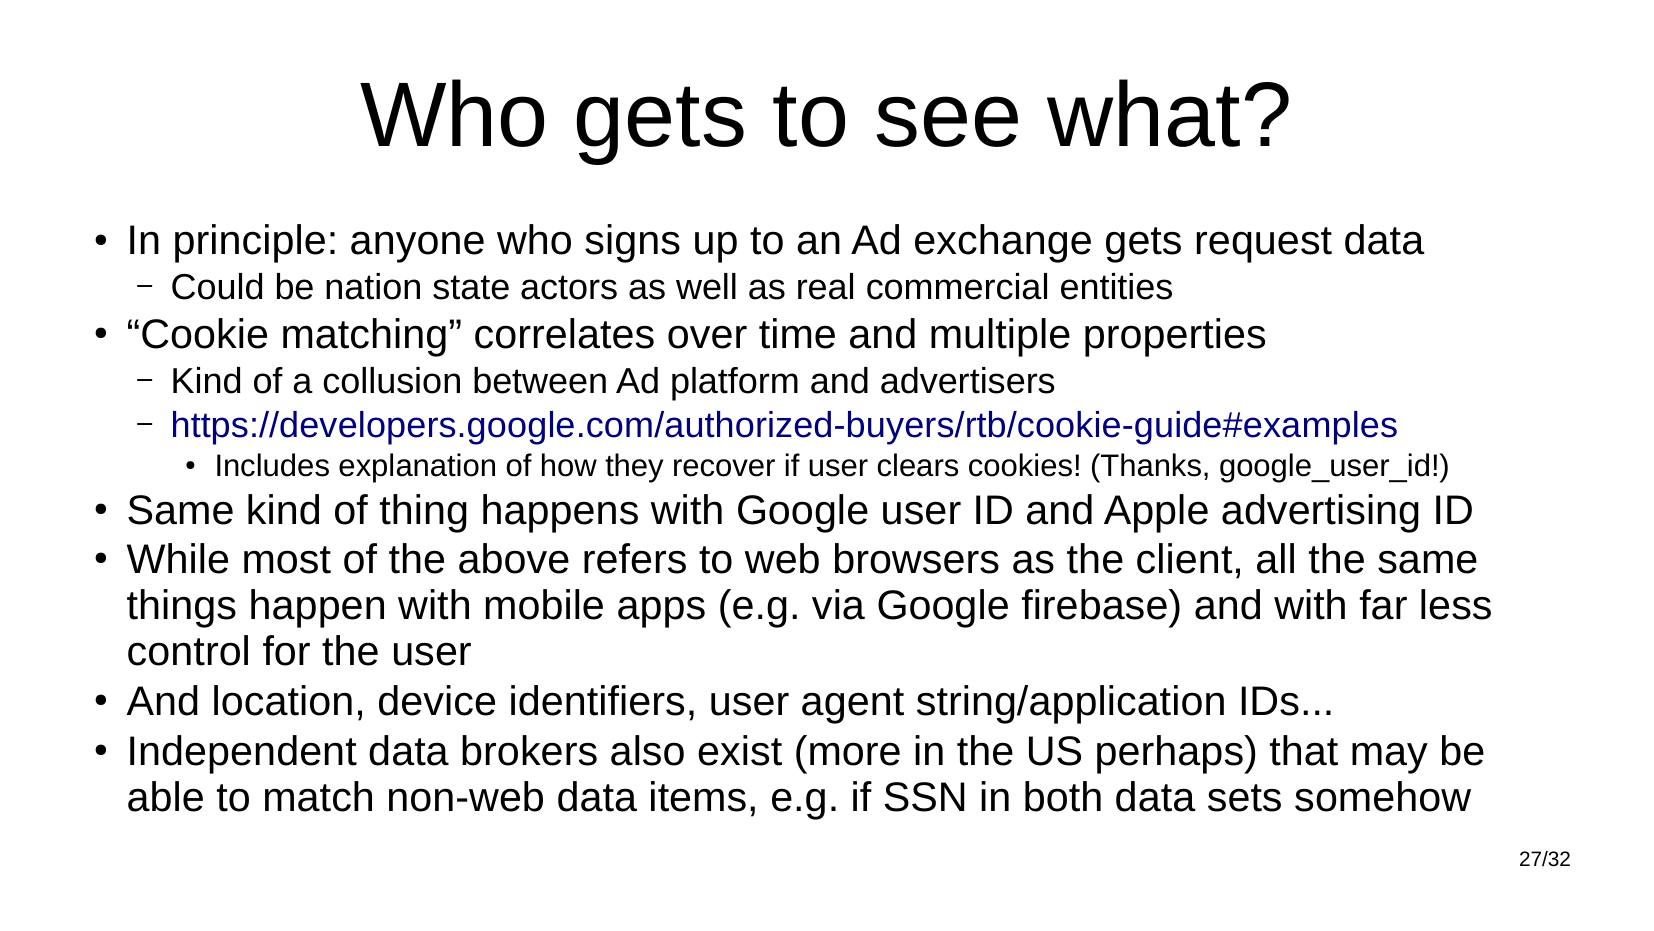

# Who gets to see what?
In principle: anyone who signs up to an Ad exchange gets request data
Could be nation state actors as well as real commercial entities
“Cookie matching” correlates over time and multiple properties
Kind of a collusion between Ad platform and advertisers
https://developers.google.com/authorized-buyers/rtb/cookie-guide#examples
Includes explanation of how they recover if user clears cookies! (Thanks, google_user_id!)
Same kind of thing happens with Google user ID and Apple advertising ID
While most of the above refers to web browsers as the client, all the same things happen with mobile apps (e.g. via Google firebase) and with far less control for the user
And location, device identifiers, user agent string/application IDs...
Independent data brokers also exist (more in the US perhaps) that may be able to match non-web data items, e.g. if SSN in both data sets somehow
27